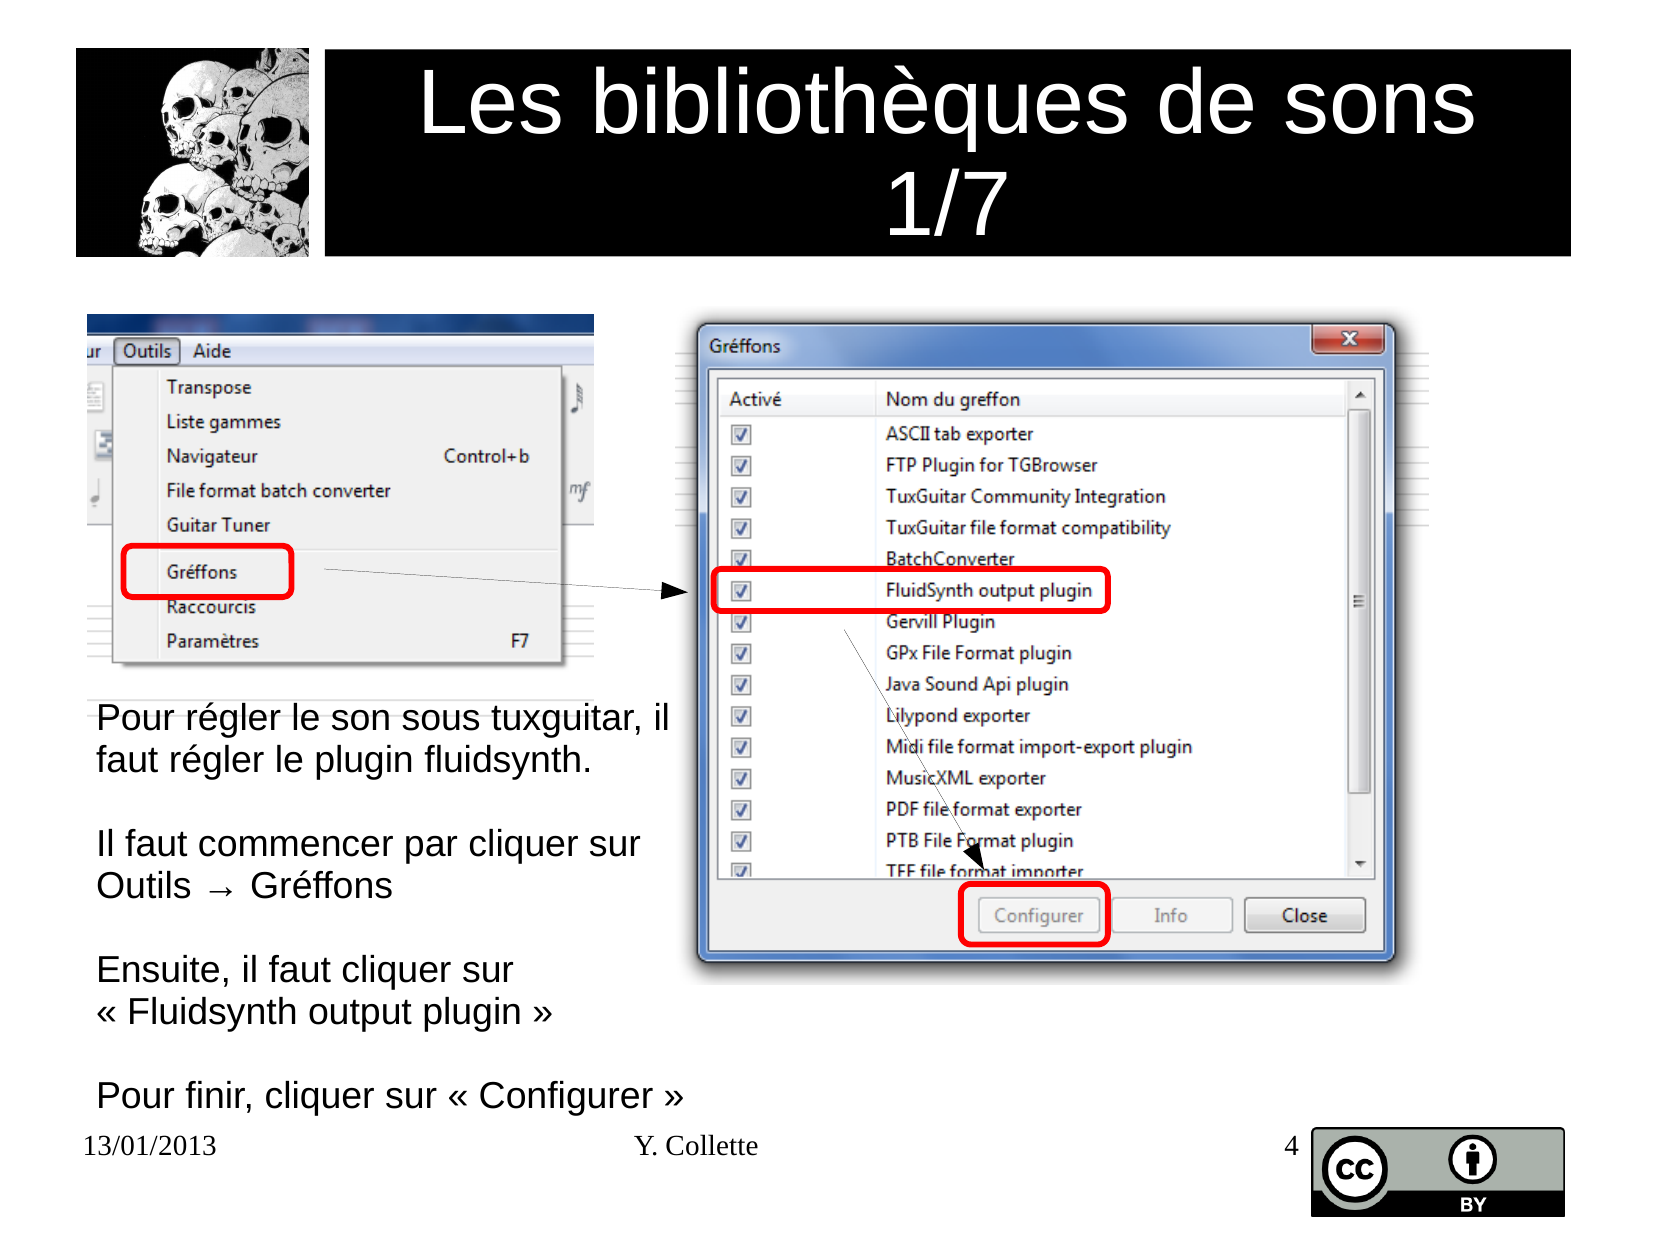

# Les bibliothèques de sons 1/7
Pour régler le son sous tuxguitar, il faut régler le plugin fluidsynth.
Il faut commencer par cliquer sur Outils → Gréffons
Ensuite, il faut cliquer sur « Fluidsynth output plugin »
Pour finir, cliquer sur « Configurer »
Y. Collette
4